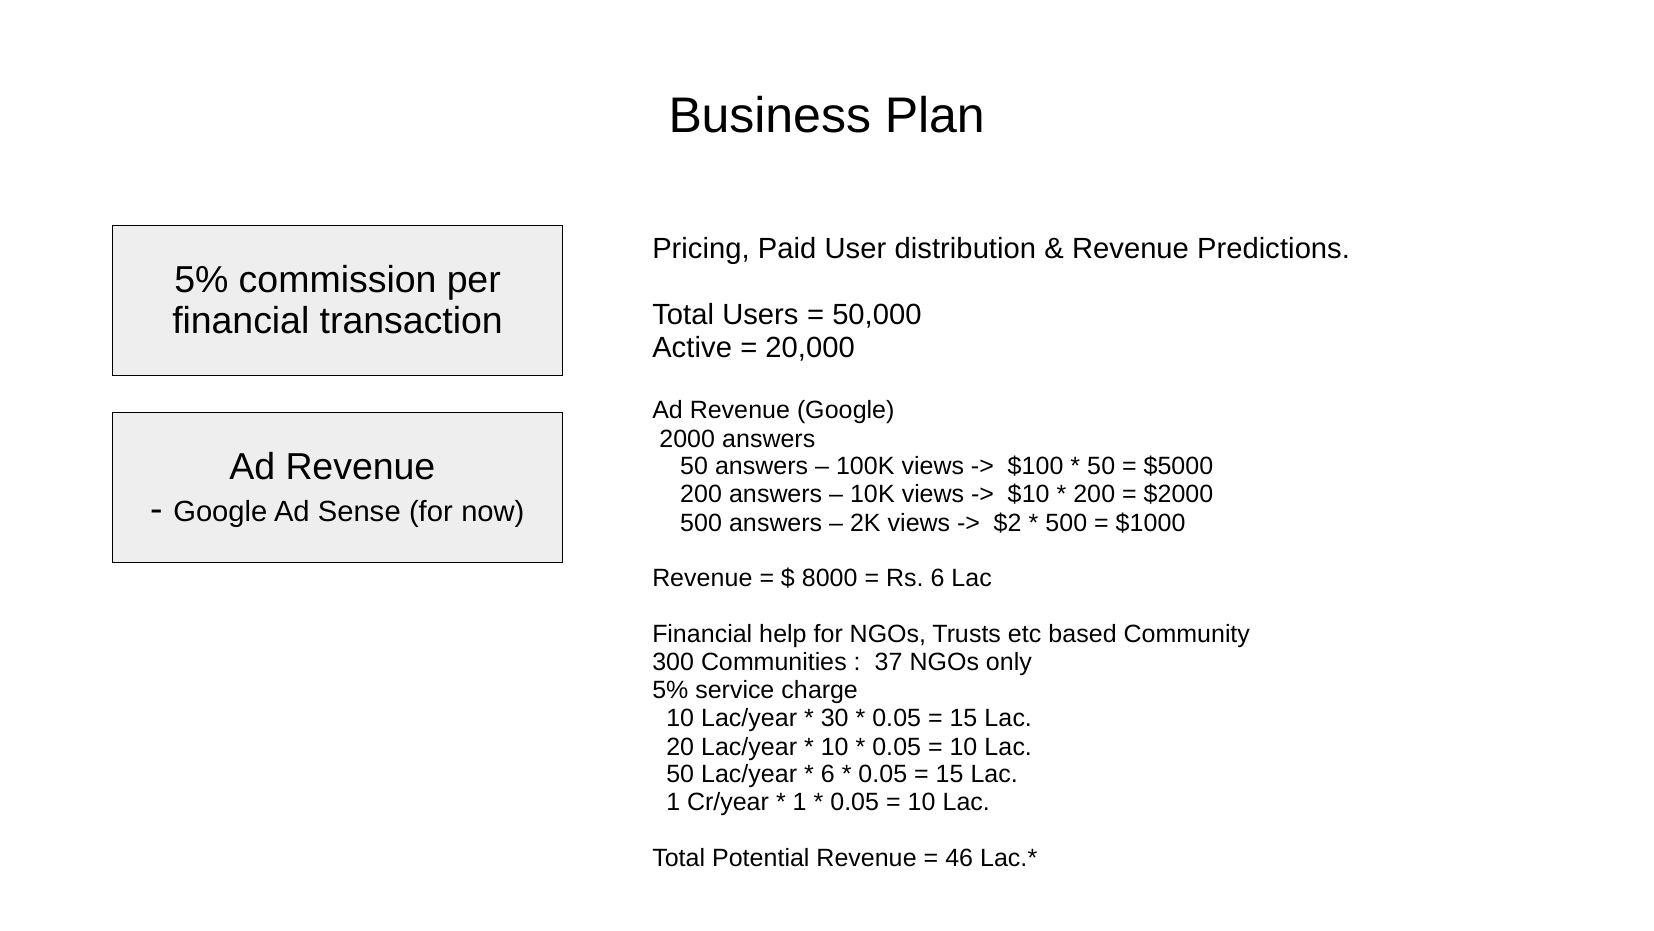

# Business Plan
5% commission per financial transaction
Pricing, Paid User distribution & Revenue Predictions.
Total Users = 50,000
Active = 20,000
Ad Revenue (Google)
 2000 answers
 50 answers – 100K views -> $100 * 50 = $5000
 200 answers – 10K views -> $10 * 200 = $2000
 500 answers – 2K views -> $2 * 500 = $1000
Revenue = $ 8000 = Rs. 6 Lac
Financial help for NGOs, Trusts etc based Community
300 Communities : 37 NGOs only
5% service charge
 10 Lac/year * 30 * 0.05 = 15 Lac.
 20 Lac/year * 10 * 0.05 = 10 Lac.
 50 Lac/year * 6 * 0.05 = 15 Lac.
 1 Cr/year * 1 * 0.05 = 10 Lac.
Total Potential Revenue = 46 Lac.*
Ad Revenue
- Google Ad Sense (for now)